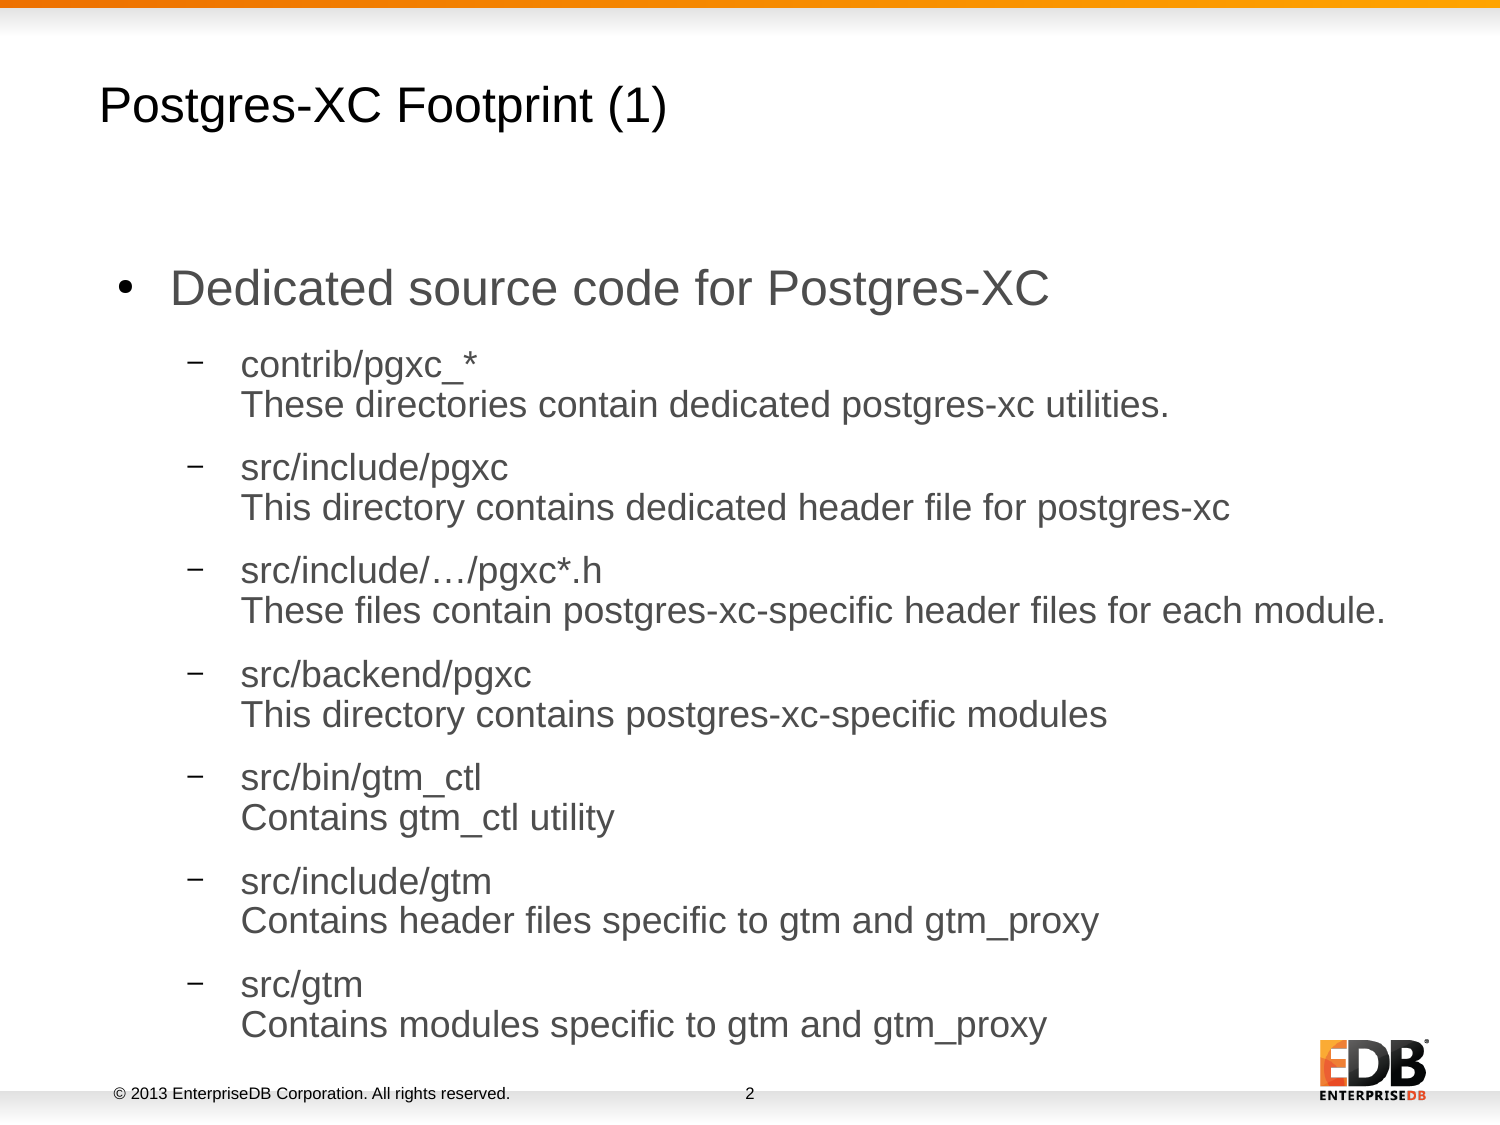

# Postgres-XC Footprint (1)
Dedicated source code for Postgres-XC
contrib/pgxc_*
These directories contain dedicated postgres-xc utilities.
src/include/pgxc
This directory contains dedicated header file for postgres-xc
src/include/…/pgxc*.h
These files contain postgres-xc-specific header files for each module.
src/backend/pgxc
This directory contains postgres-xc-specific modules
src/bin/gtm_ctl
Contains gtm_ctl utility
src/include/gtm
Contains header files specific to gtm and gtm_proxy
src/gtm
Contains modules specific to gtm and gtm_proxy